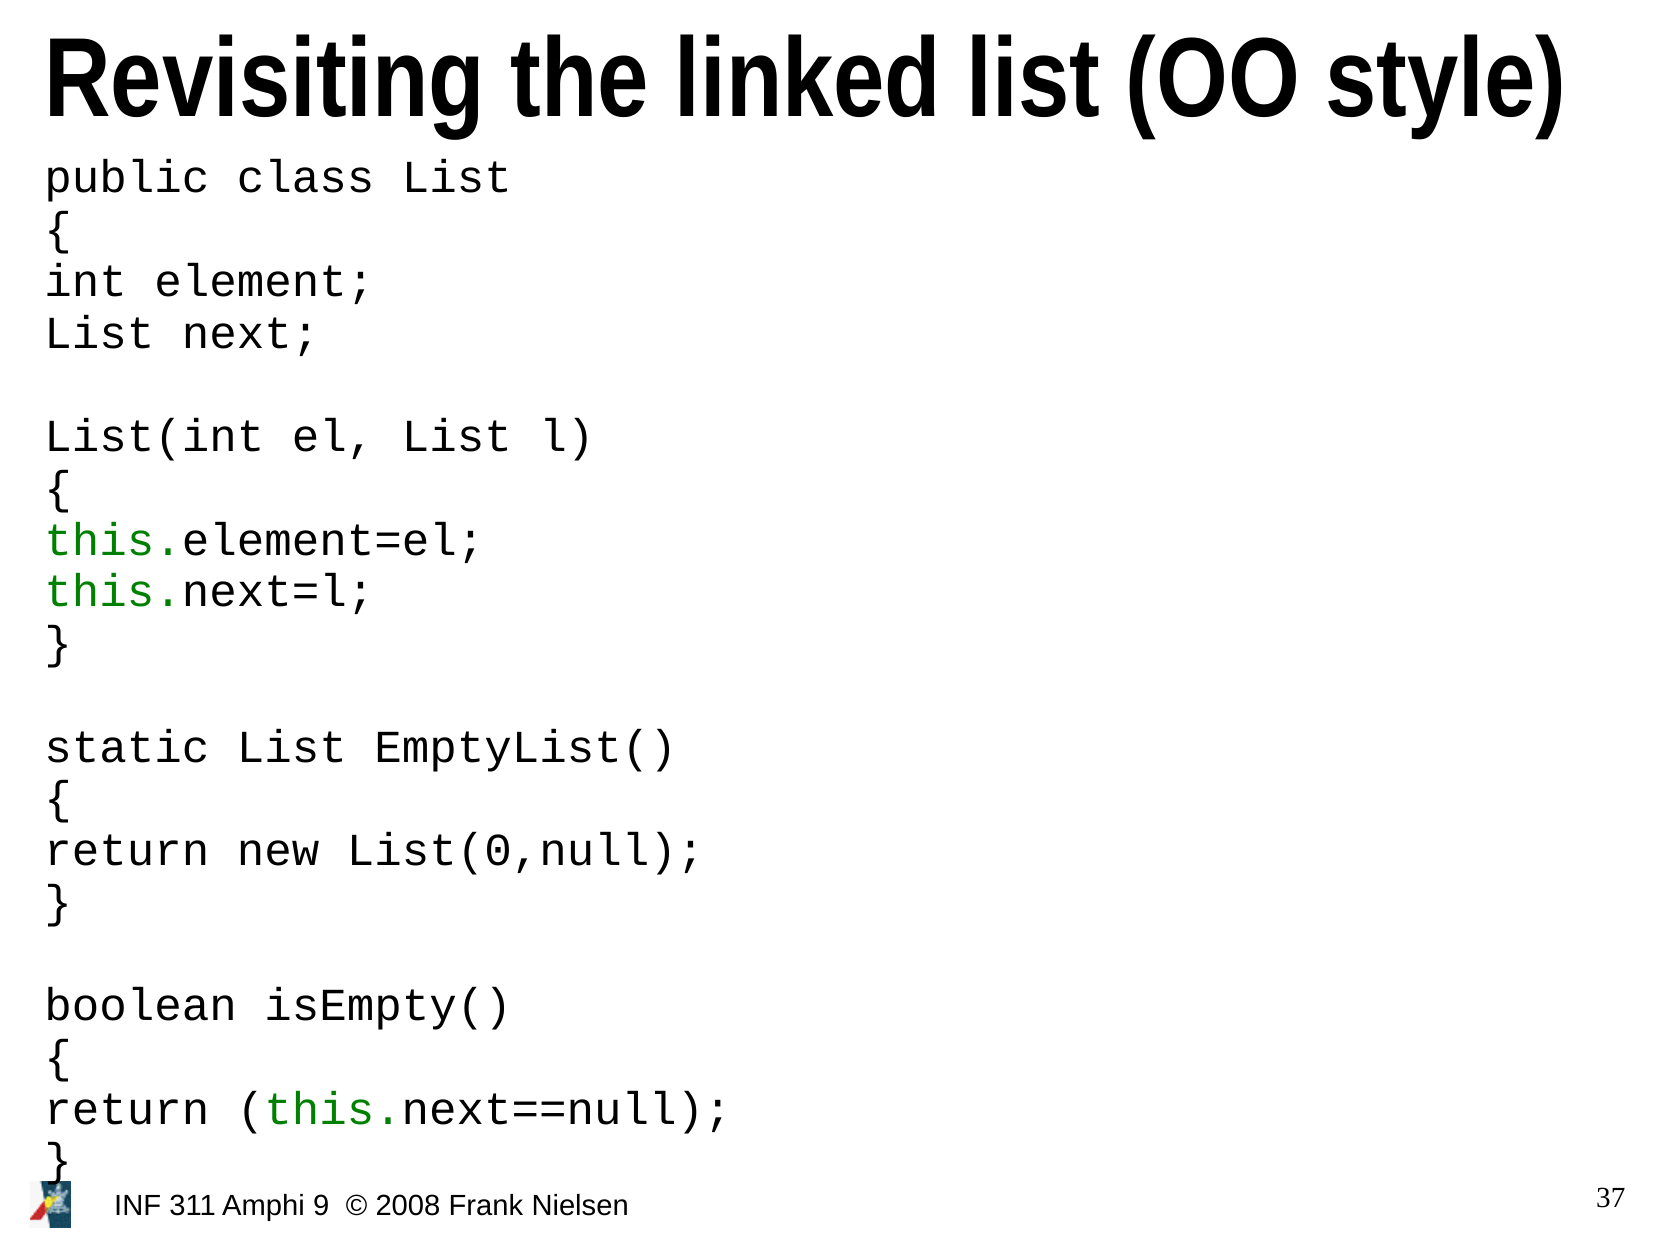

Revisiting the linked list (OO style)
public class List
{
int element;
List next;
List(int el, List l)
{
this.element=el;
this.next=l;
}
static List EmptyList()
{
return new List(0,null);
}
boolean isEmpty()
{
return (this.next==null);
}
}